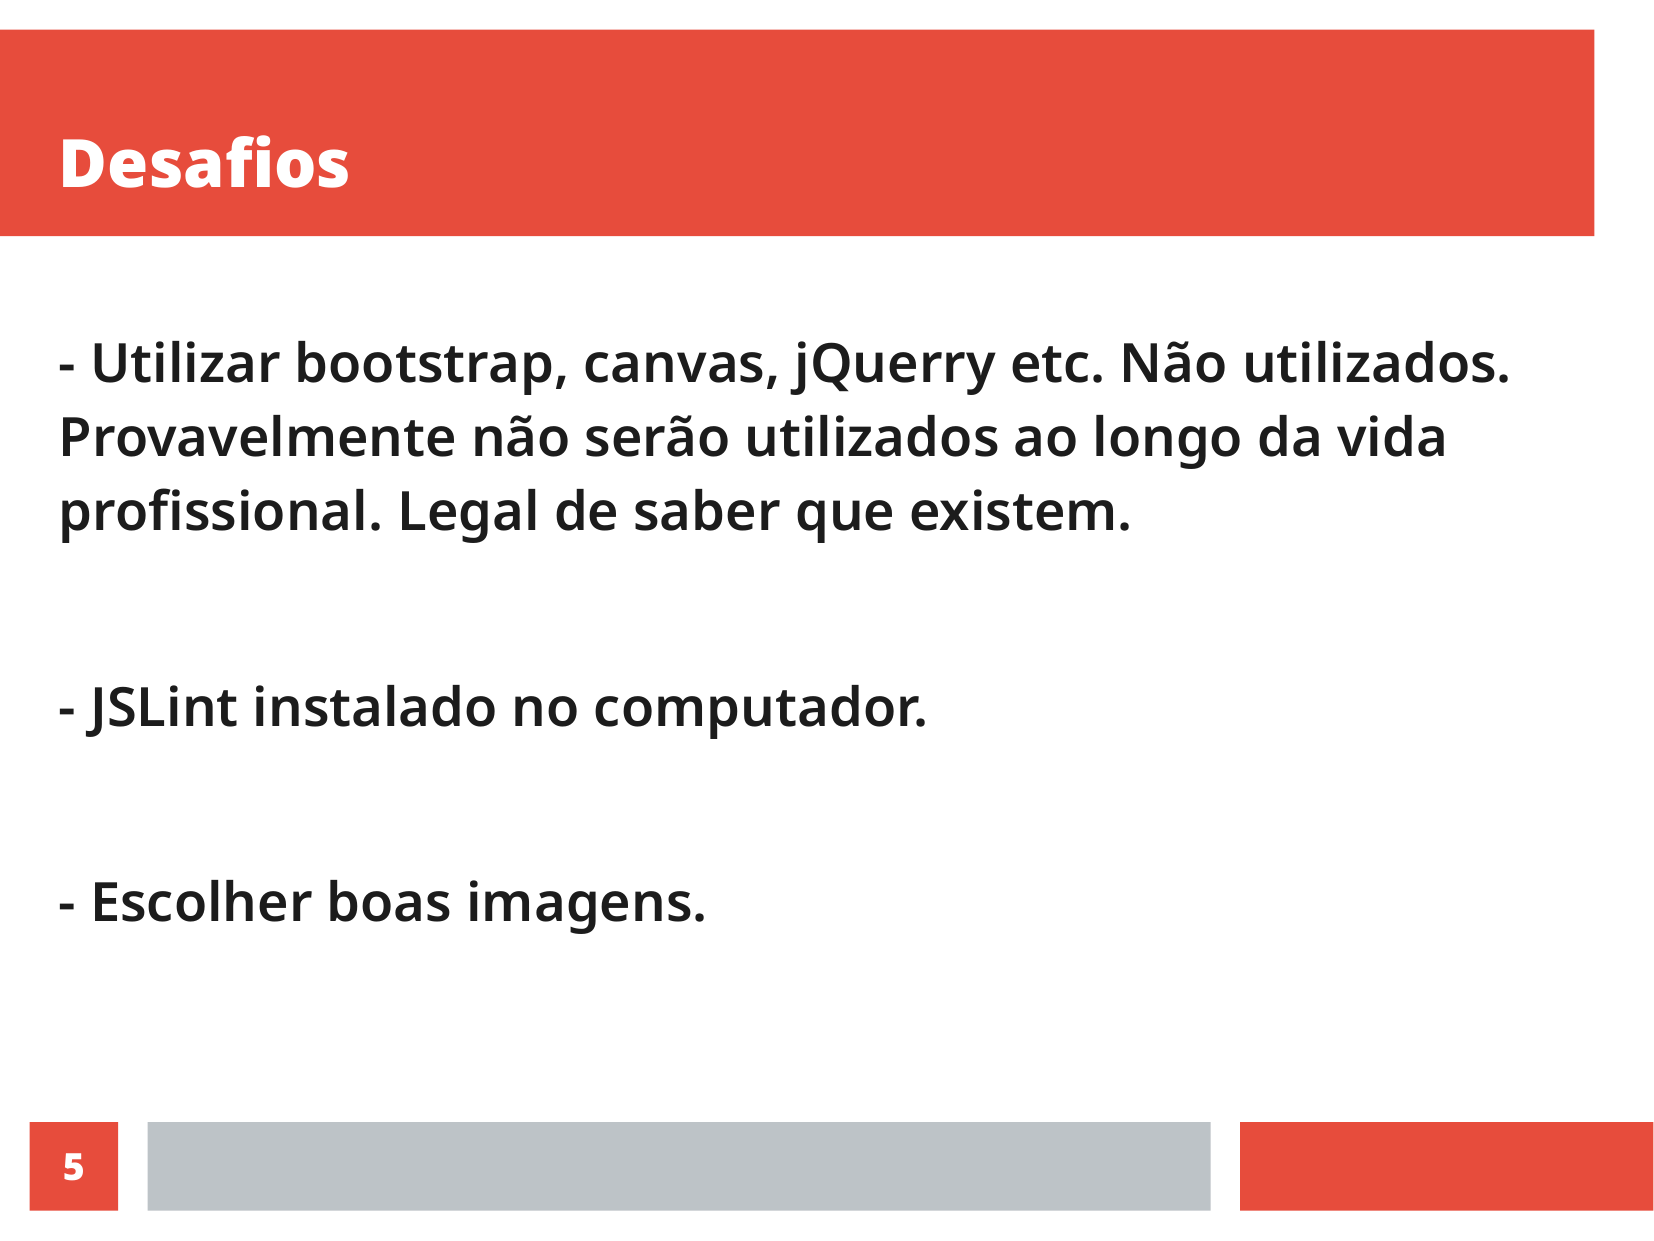

# Desafios
- Utilizar bootstrap, canvas, jQuerry etc. Não utilizados. Provavelmente não serão utilizados ao longo da vida profissional. Legal de saber que existem.
- JSLint instalado no computador.
- Escolher boas imagens.
5